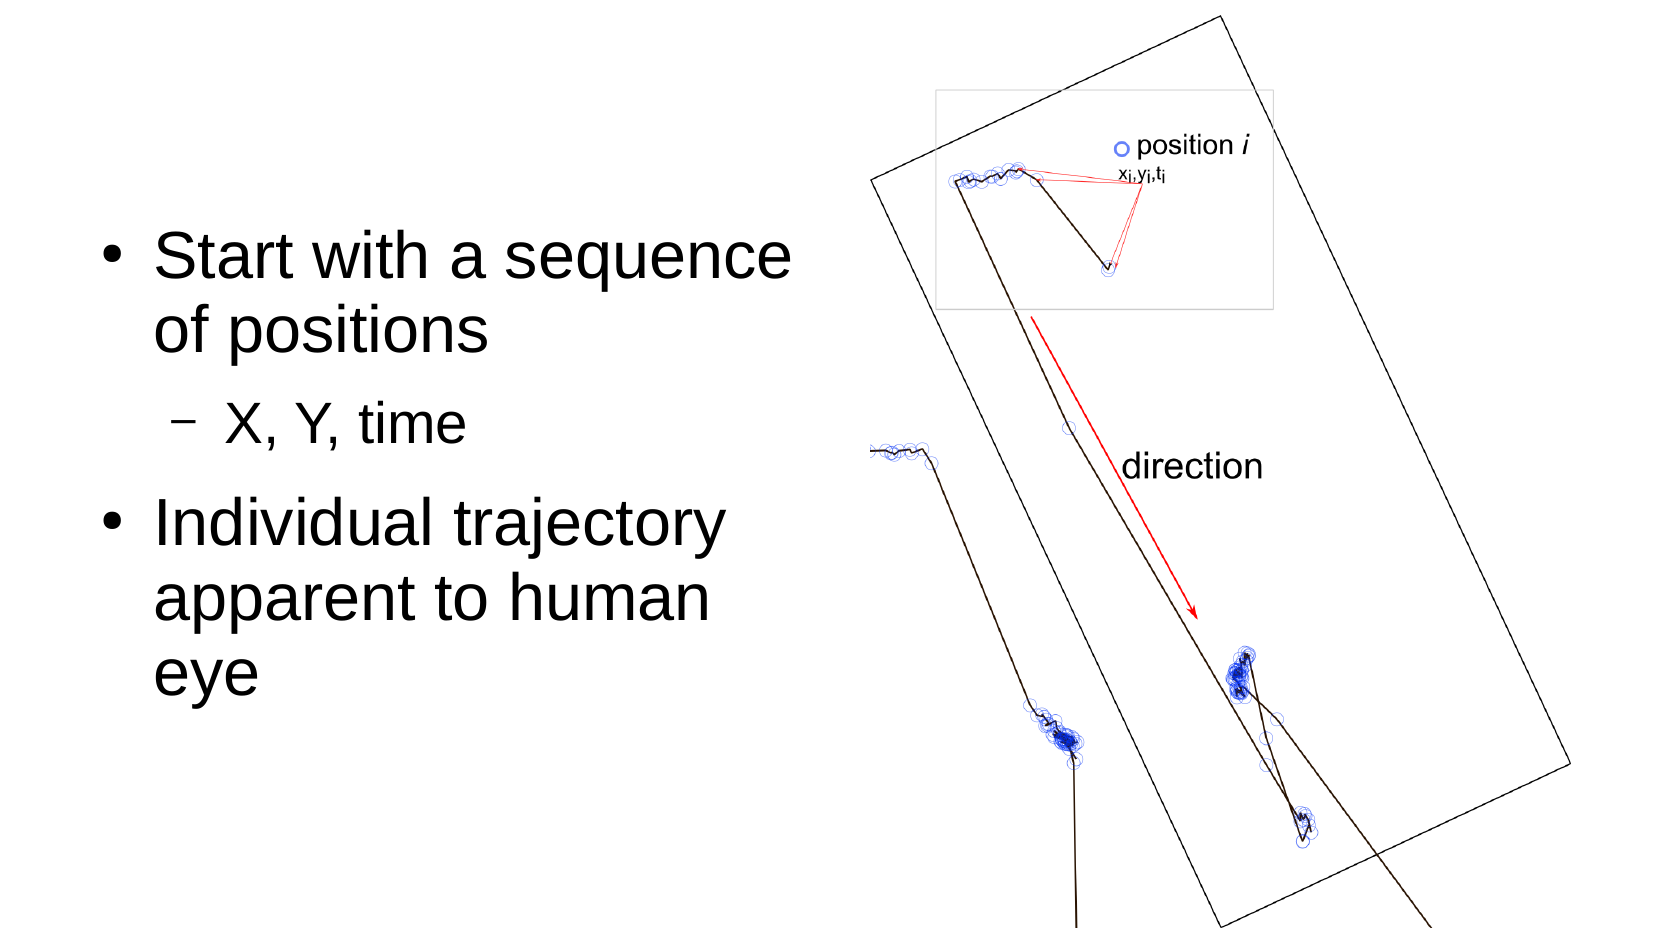

#
Start with a sequence of positions
X, Y, time
Individual trajectory apparent to human eye